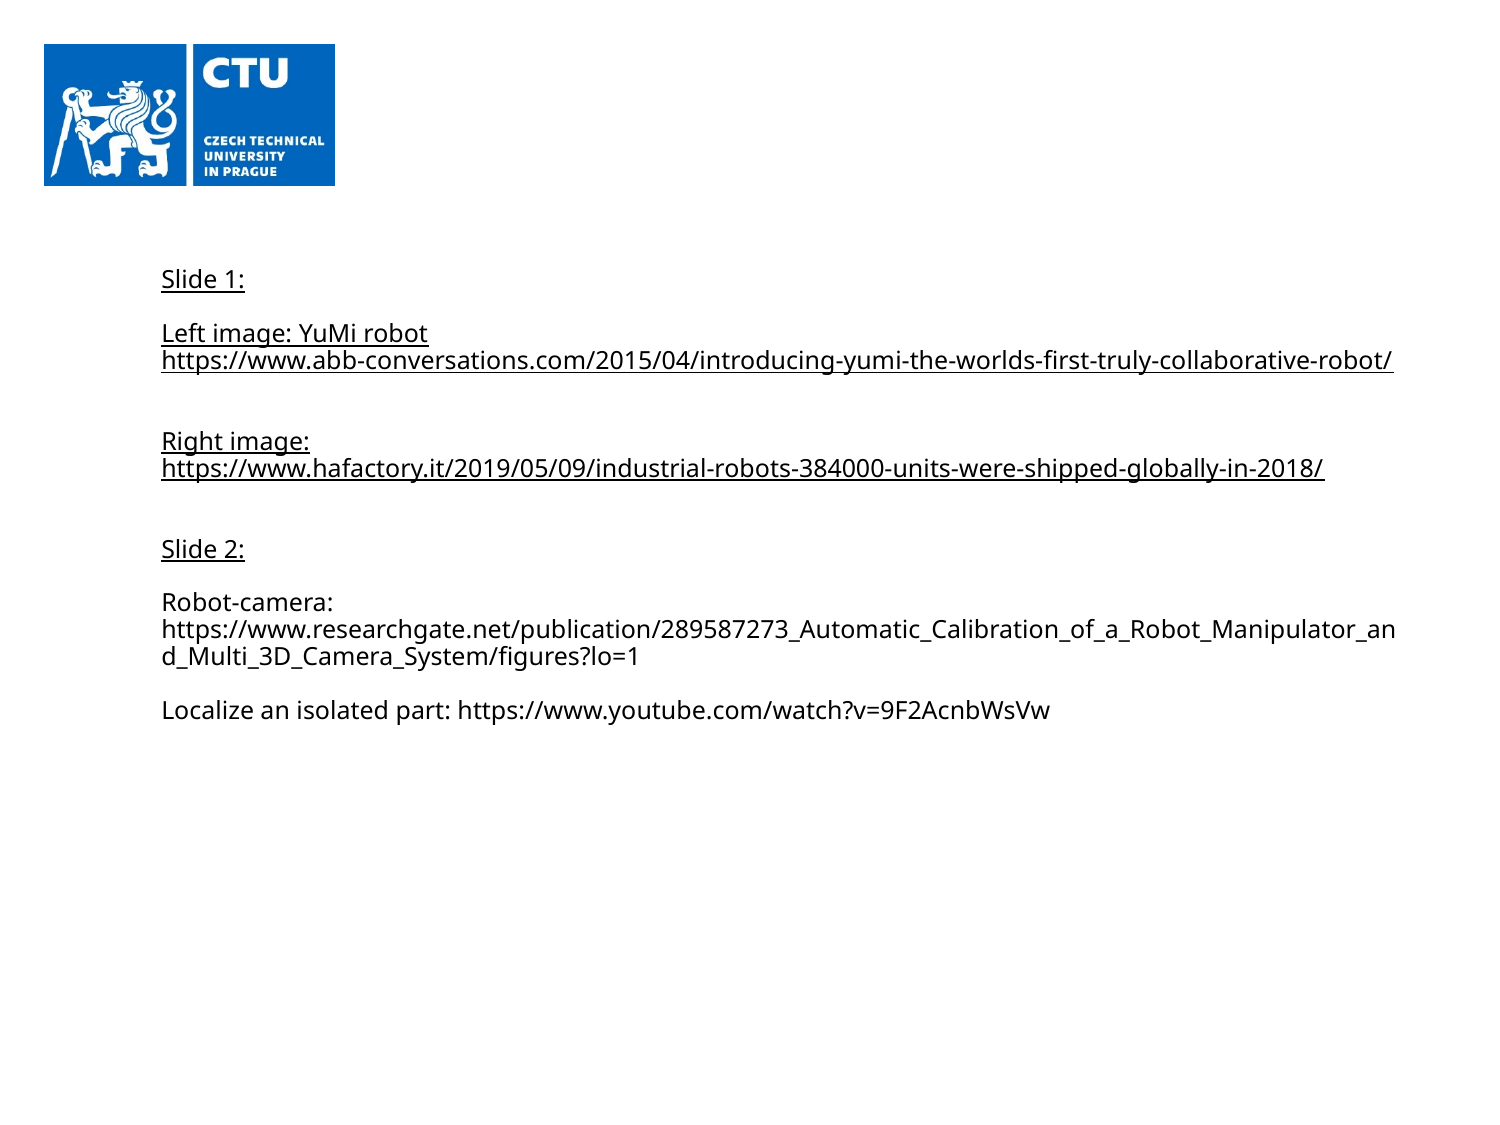

Slide 1:
Left image: YuMi robot
https://www.abb-conversations.com/2015/04/introducing-yumi-the-worlds-first-truly-collaborative-robot/
Right image:
https://www.hafactory.it/2019/05/09/industrial-robots-384000-units-were-shipped-globally-in-2018/
Slide 2:
Robot-camera: https://www.researchgate.net/publication/289587273_Automatic_Calibration_of_a_Robot_Manipulator_and_Multi_3D_Camera_System/figures?lo=1
Localize an isolated part: https://www.youtube.com/watch?v=9F2AcnbWsVw
#